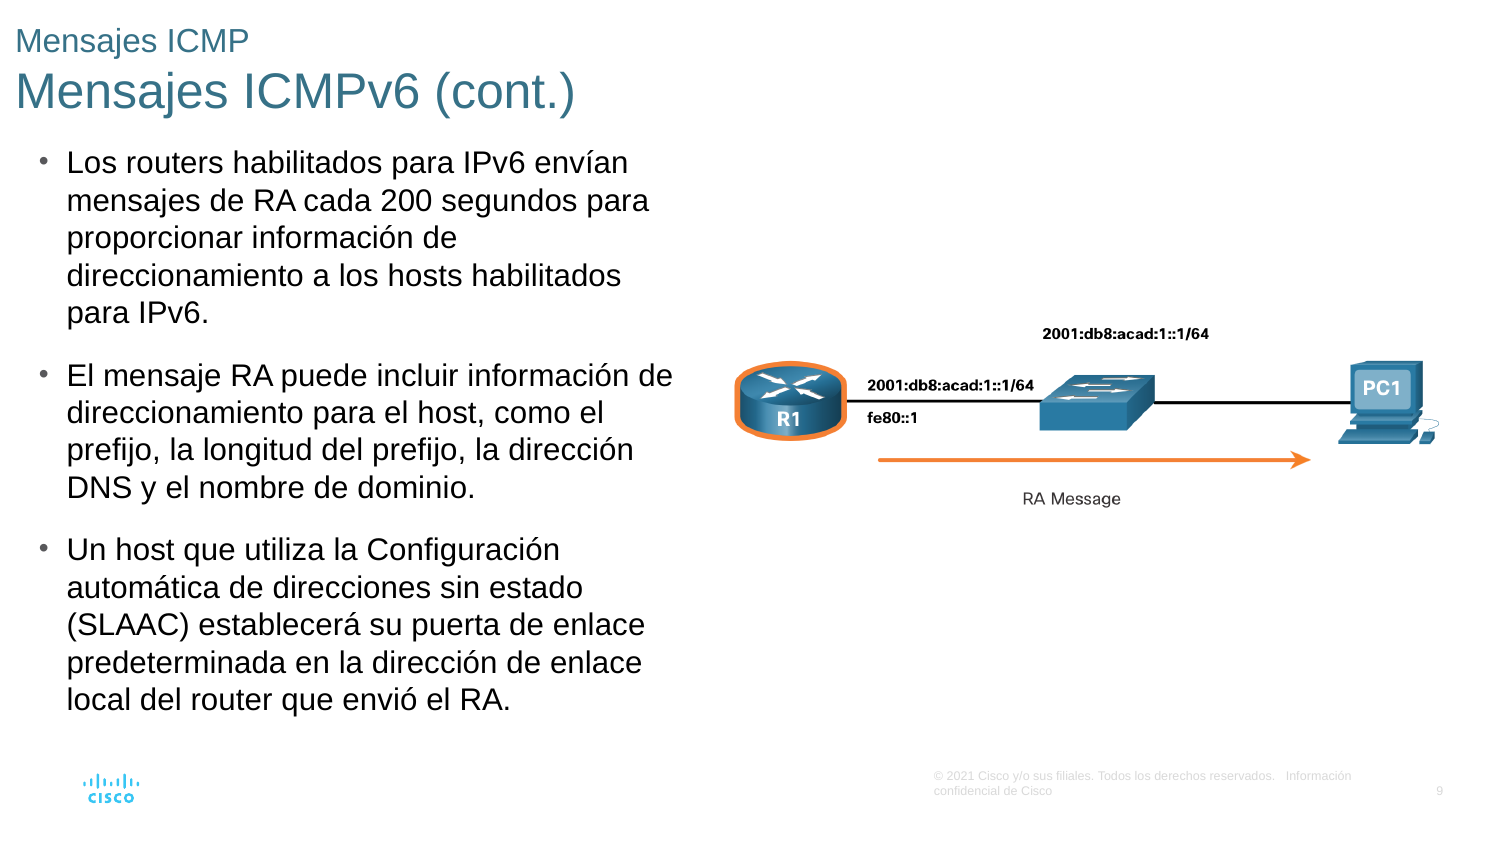

# Mensajes ICMP Mensajes ICMPv6 (cont.)
Los routers habilitados para IPv6 envían mensajes de RA cada 200 segundos para proporcionar información de direccionamiento a los hosts habilitados para IPv6.
El mensaje RA puede incluir información de direccionamiento para el host, como el prefijo, la longitud del prefijo, la dirección DNS y el nombre de dominio.
Un host que utiliza la Configuración automática de direcciones sin estado (SLAAC) establecerá su puerta de enlace predeterminada en la dirección de enlace local del router que envió el RA.